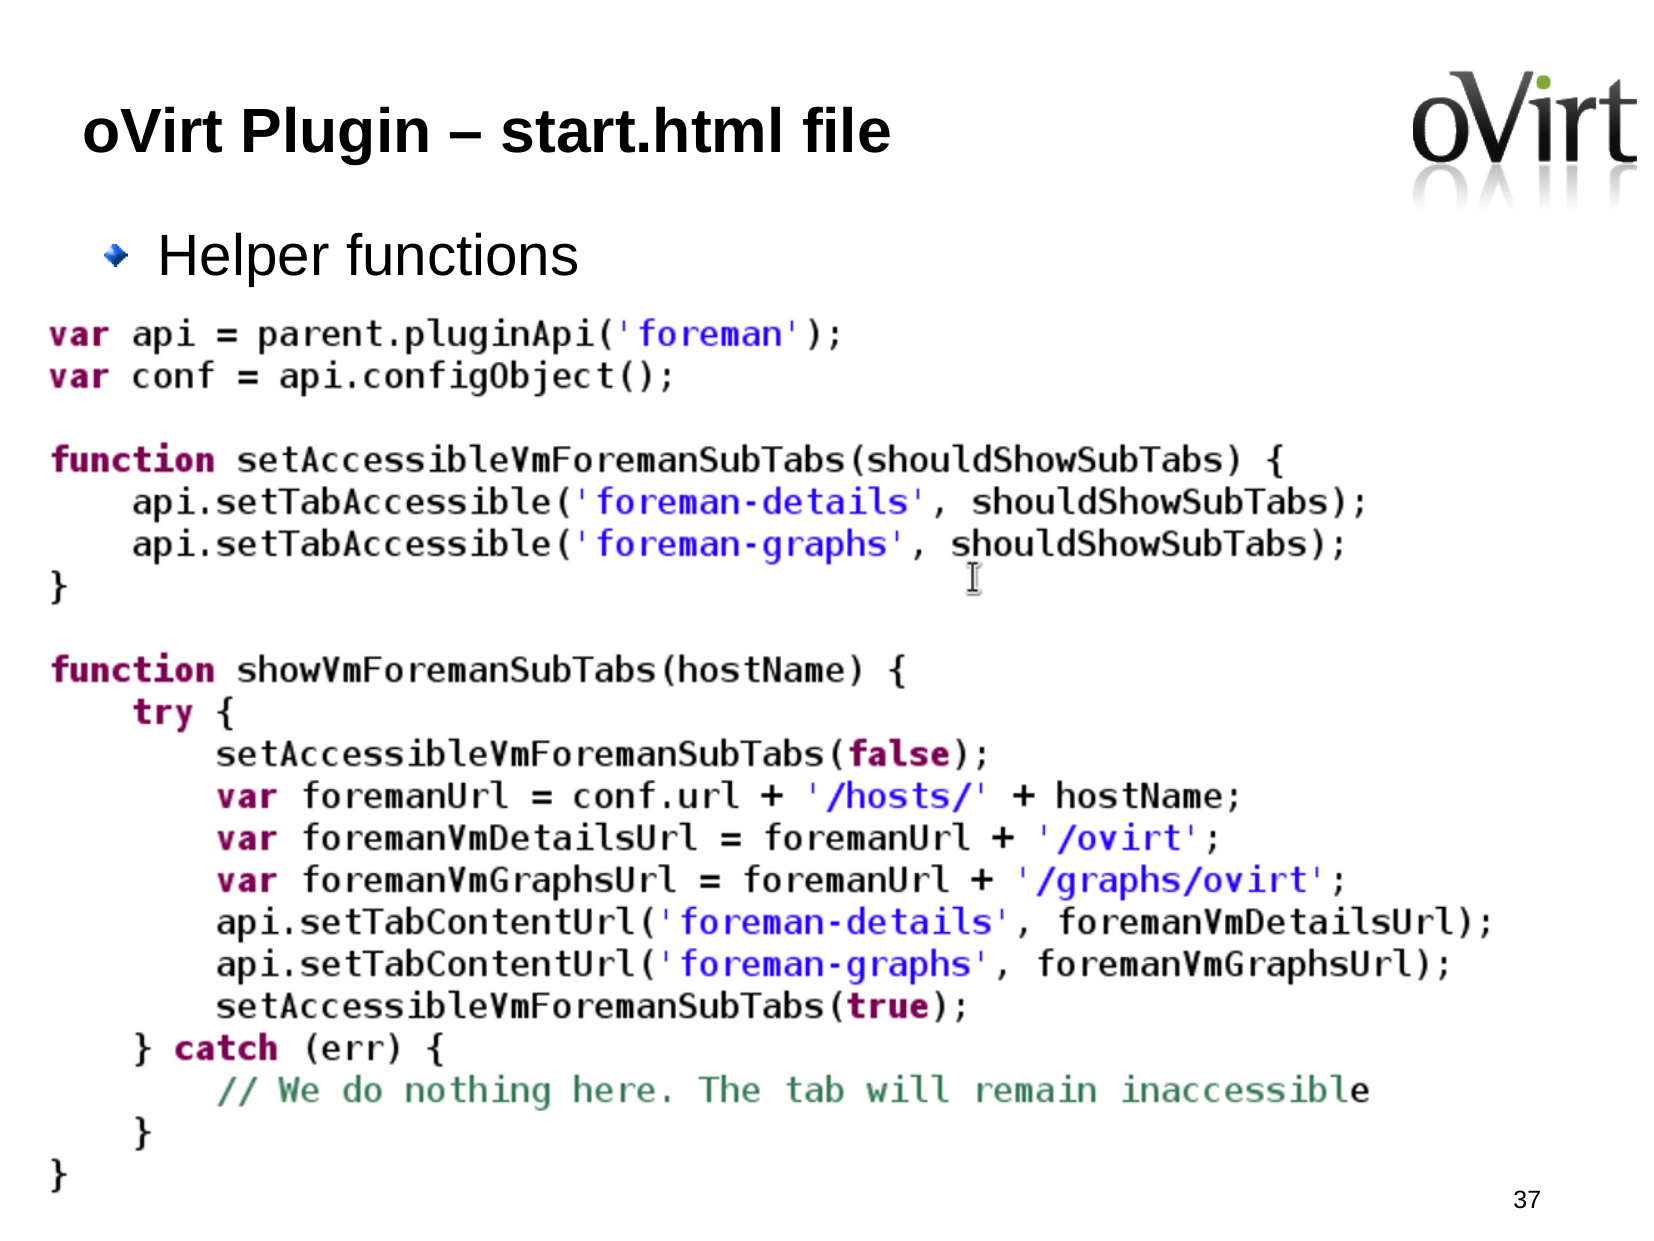

# oVirt Plugin – start.html file
Helper functions